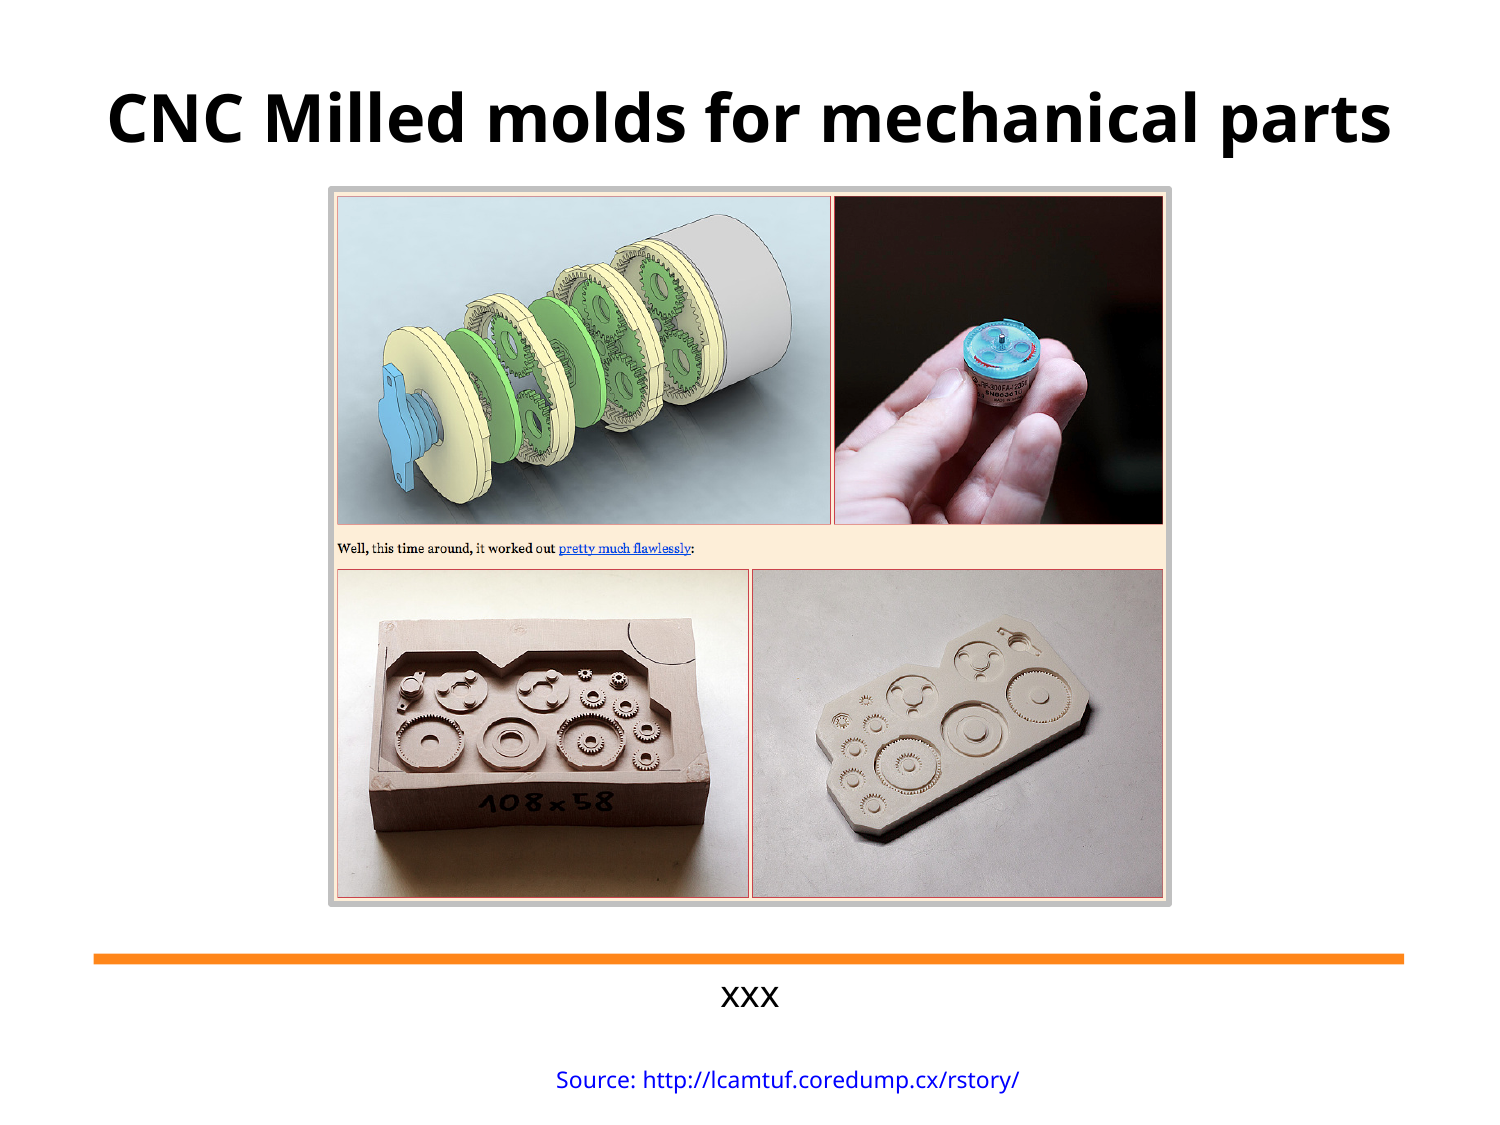

# CNC Milled molds for mechanical parts
xxx
Source: http://lcamtuf.coredump.cx/rstory/